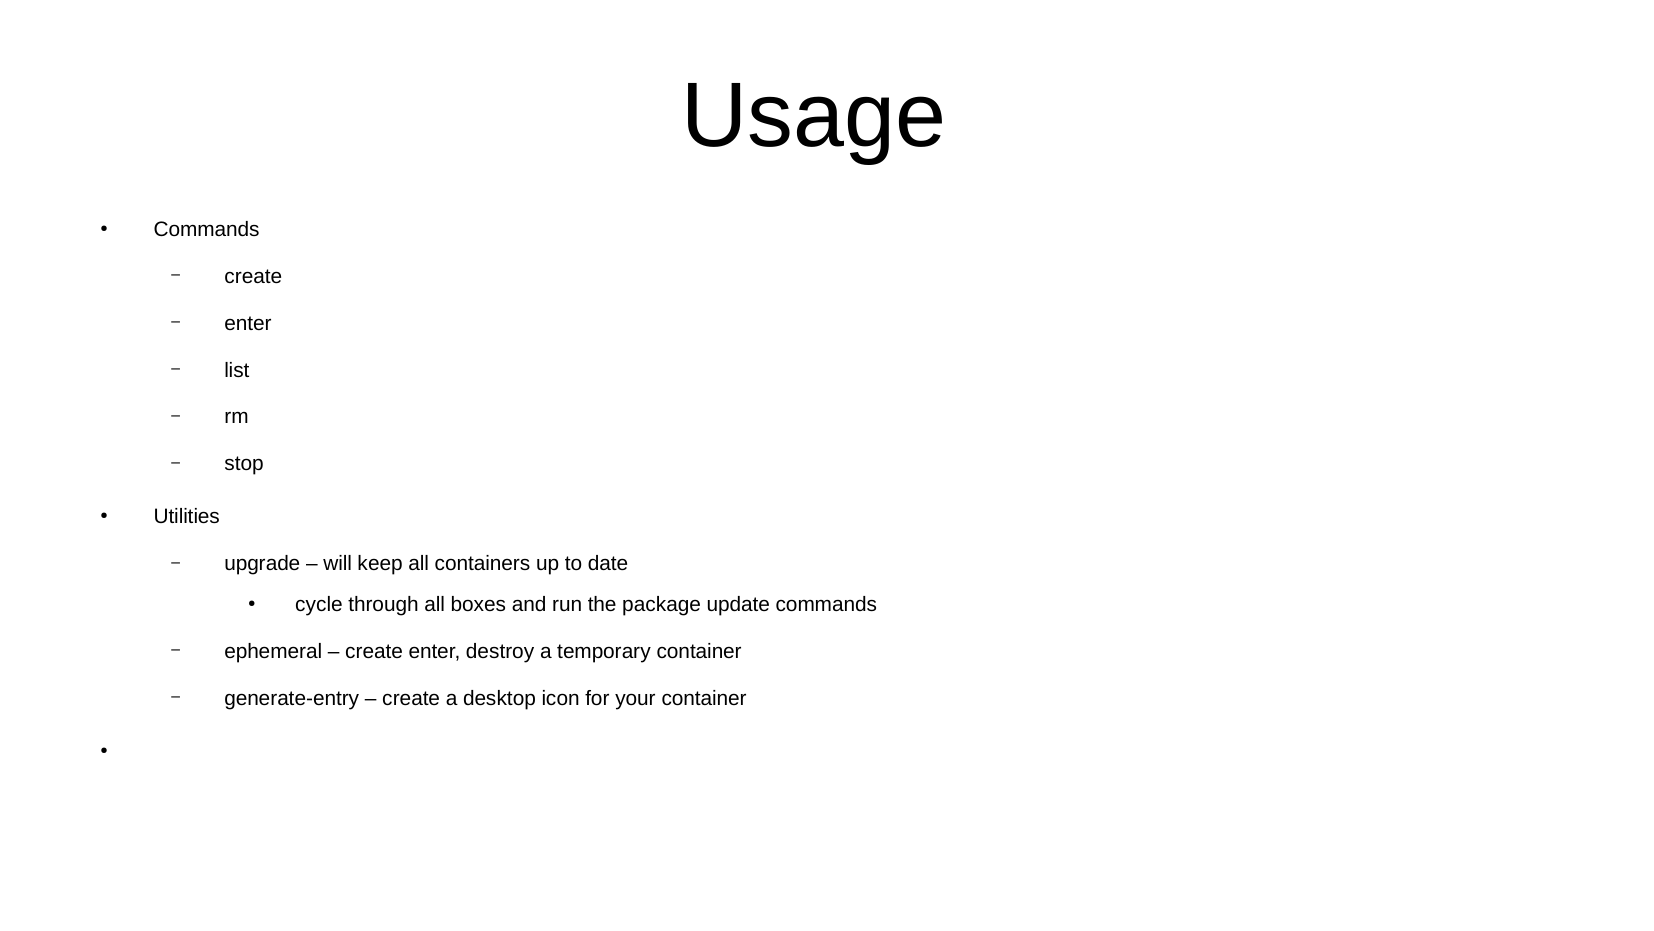

# Usage
Commands
create
enter
list
rm
stop
Utilities
upgrade – will keep all containers up to date
cycle through all boxes and run the package update commands
ephemeral – create enter, destroy a temporary container
generate-entry – create a desktop icon for your container